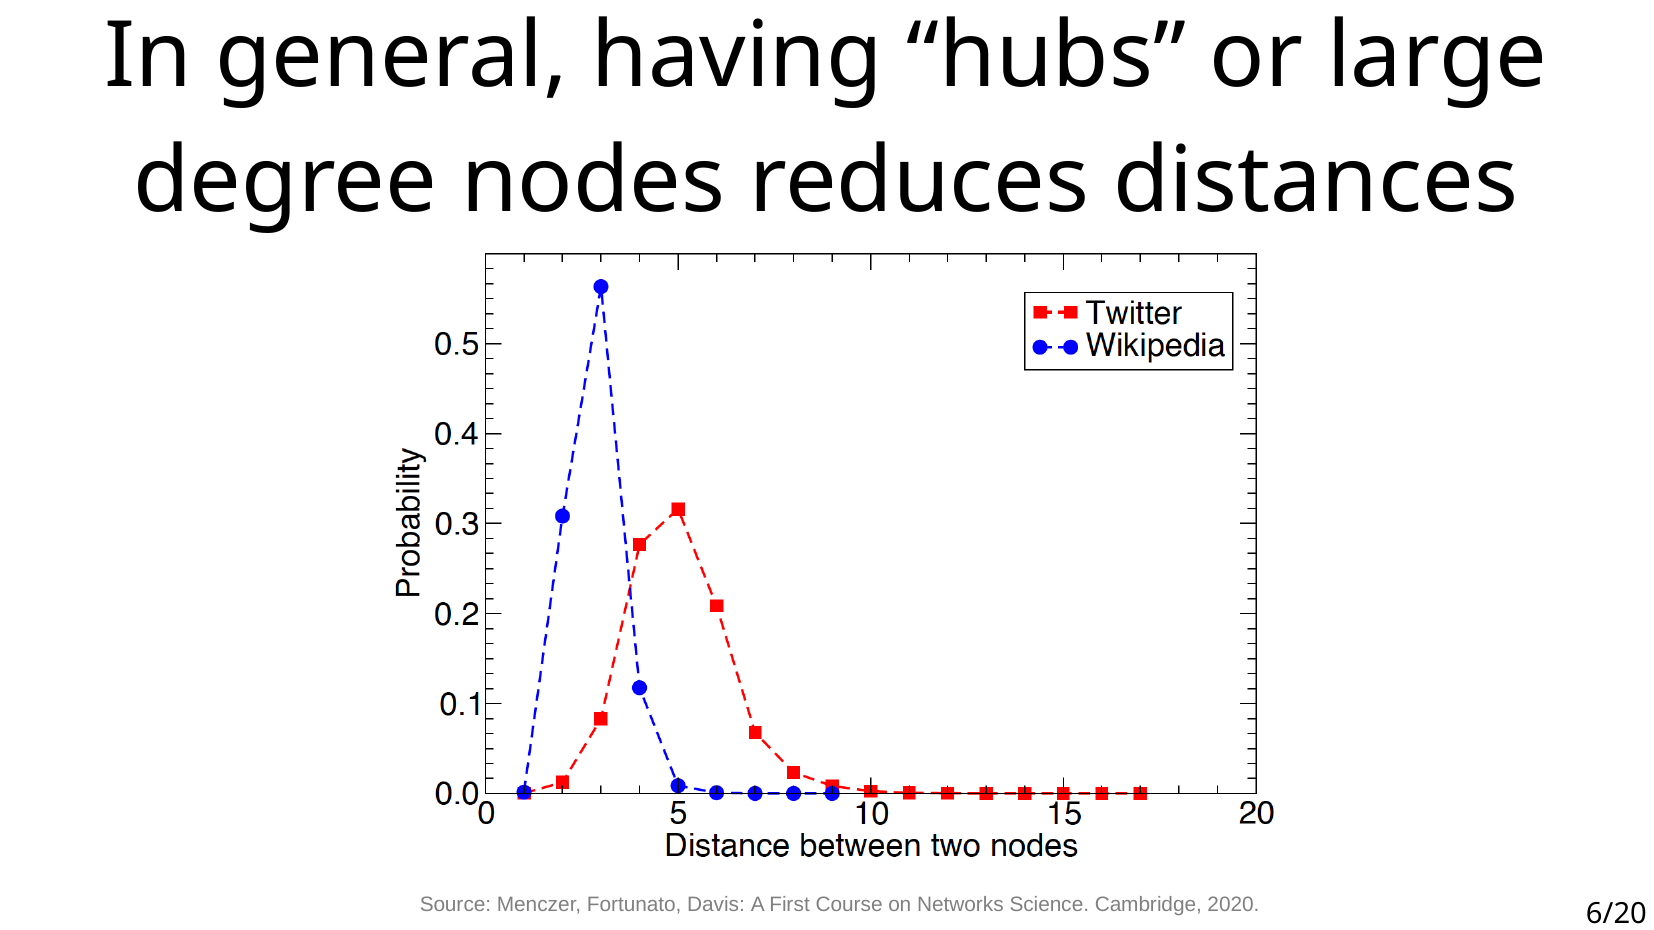

# In general, having “hubs” or large degree nodes reduces distances
Source: Menczer, Fortunato, Davis: A First Course on Networks Science. Cambridge, 2020.
6